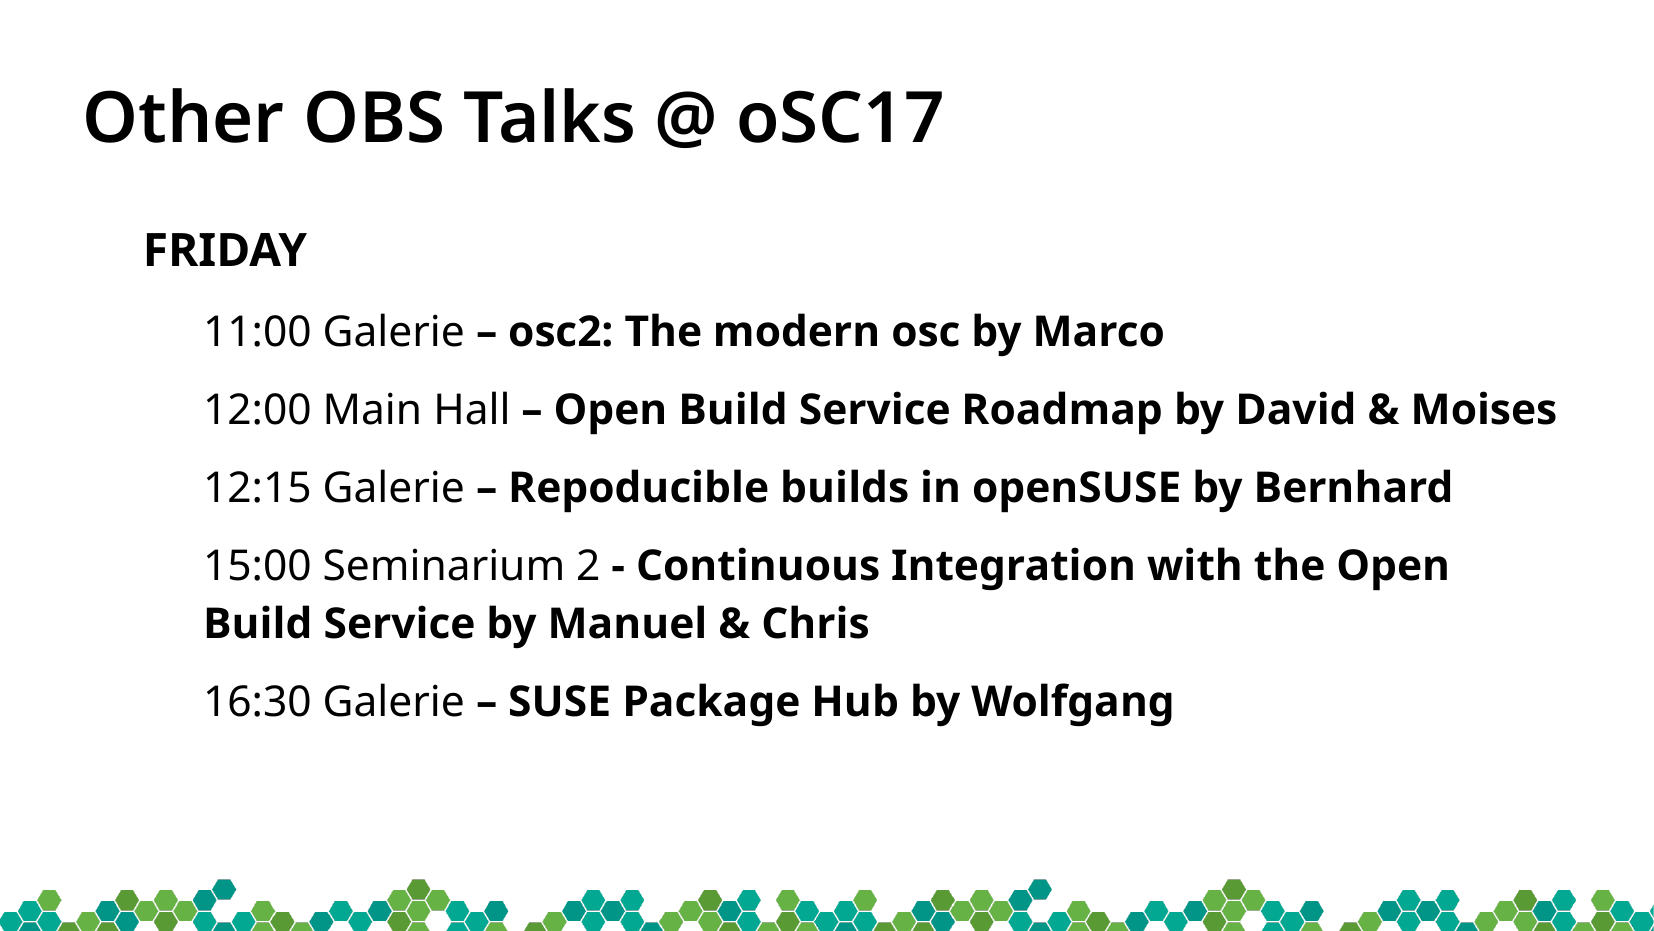

# Other OBS Talks @ oSC17
FRIDAY
11:00 Galerie – osc2: The modern osc by Marco
12:00 Main Hall – Open Build Service Roadmap by David & Moises
12:15 Galerie – Repoducible builds in openSUSE by Bernhard
15:00 Seminarium 2 - Continuous Integration with the Open Build Service by Manuel & Chris
16:30 Galerie – SUSE Package Hub by Wolfgang